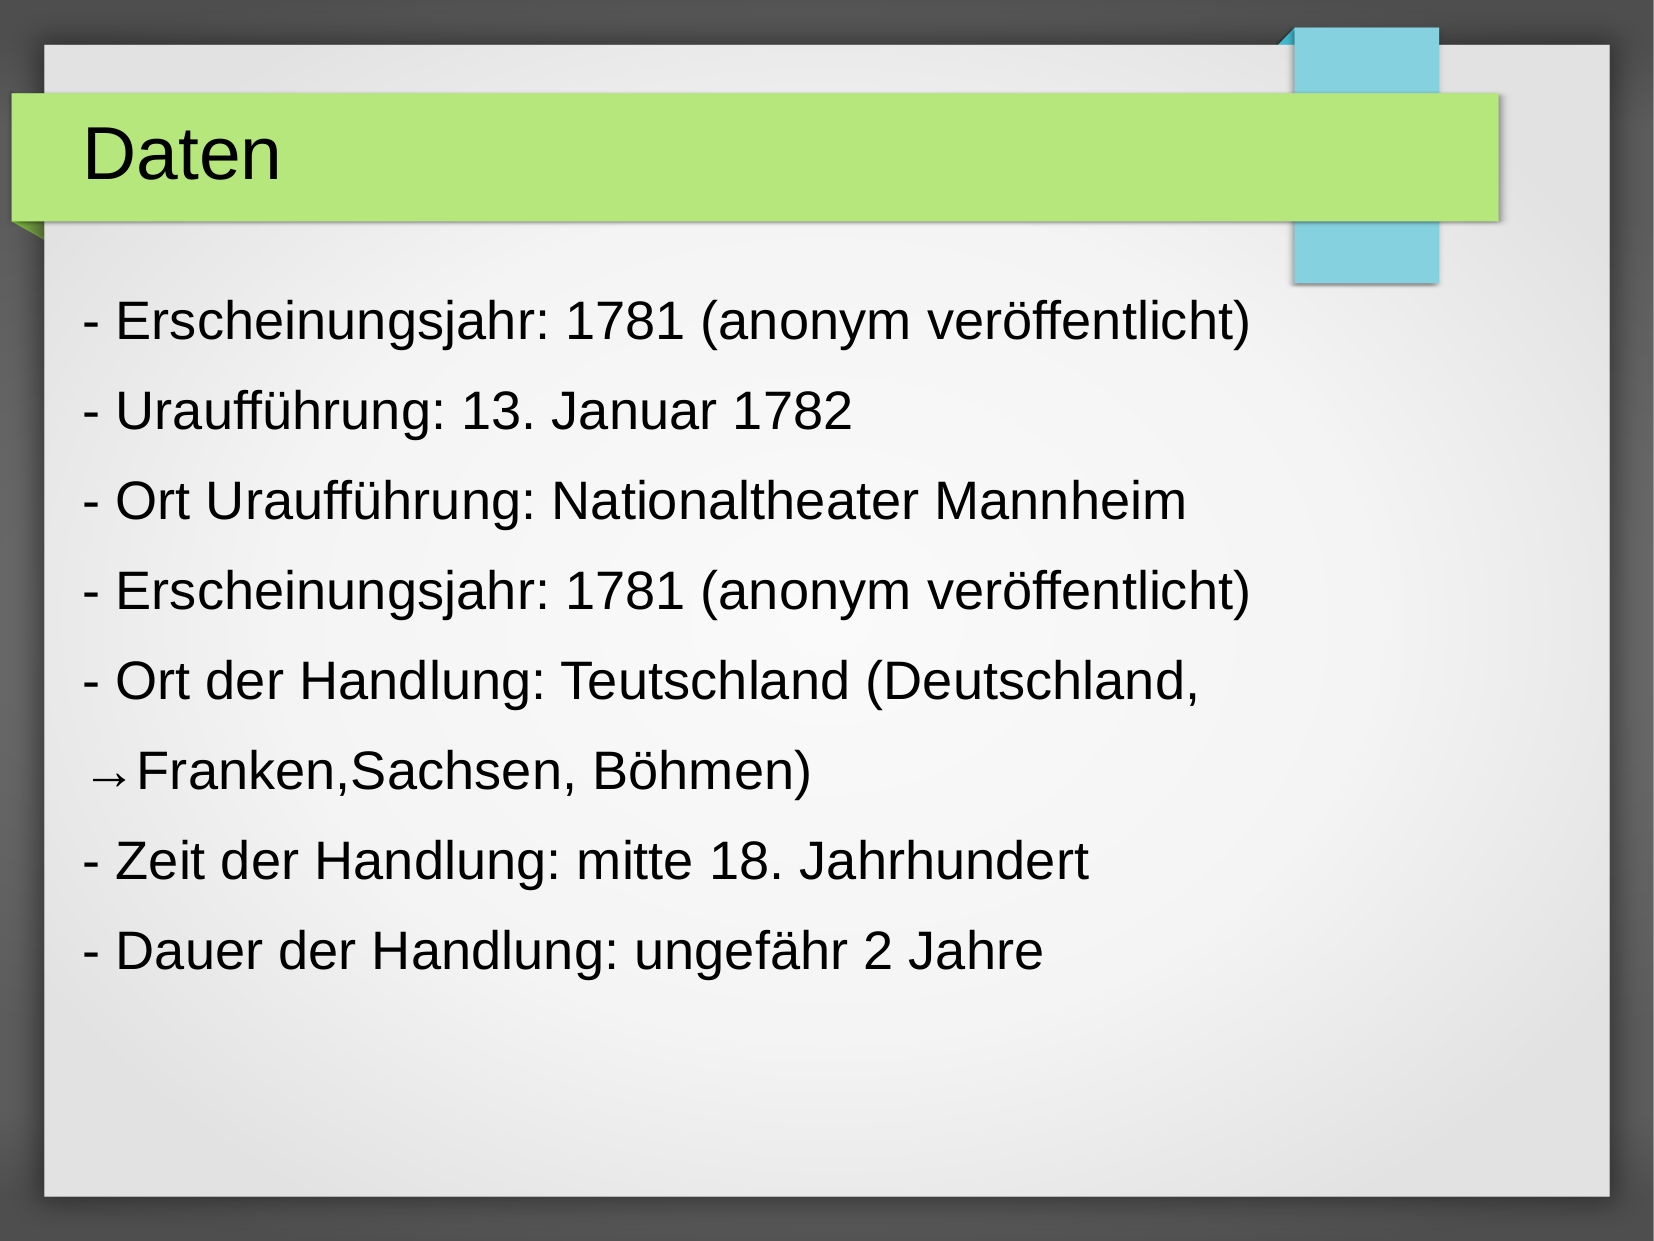

# Daten
- Erscheinungsjahr: 1781 (anonym veröffentlicht)
- Uraufführung: 13. Januar 1782
- Ort Uraufführung: Nationaltheater Mannheim
- Erscheinungsjahr: 1781 (anonym veröffentlicht)
- Ort der Handlung: Teutschland (Deutschland,
→Franken,Sachsen, Böhmen)
- Zeit der Handlung: mitte 18. Jahrhundert
- Dauer der Handlung: ungefähr 2 Jahre